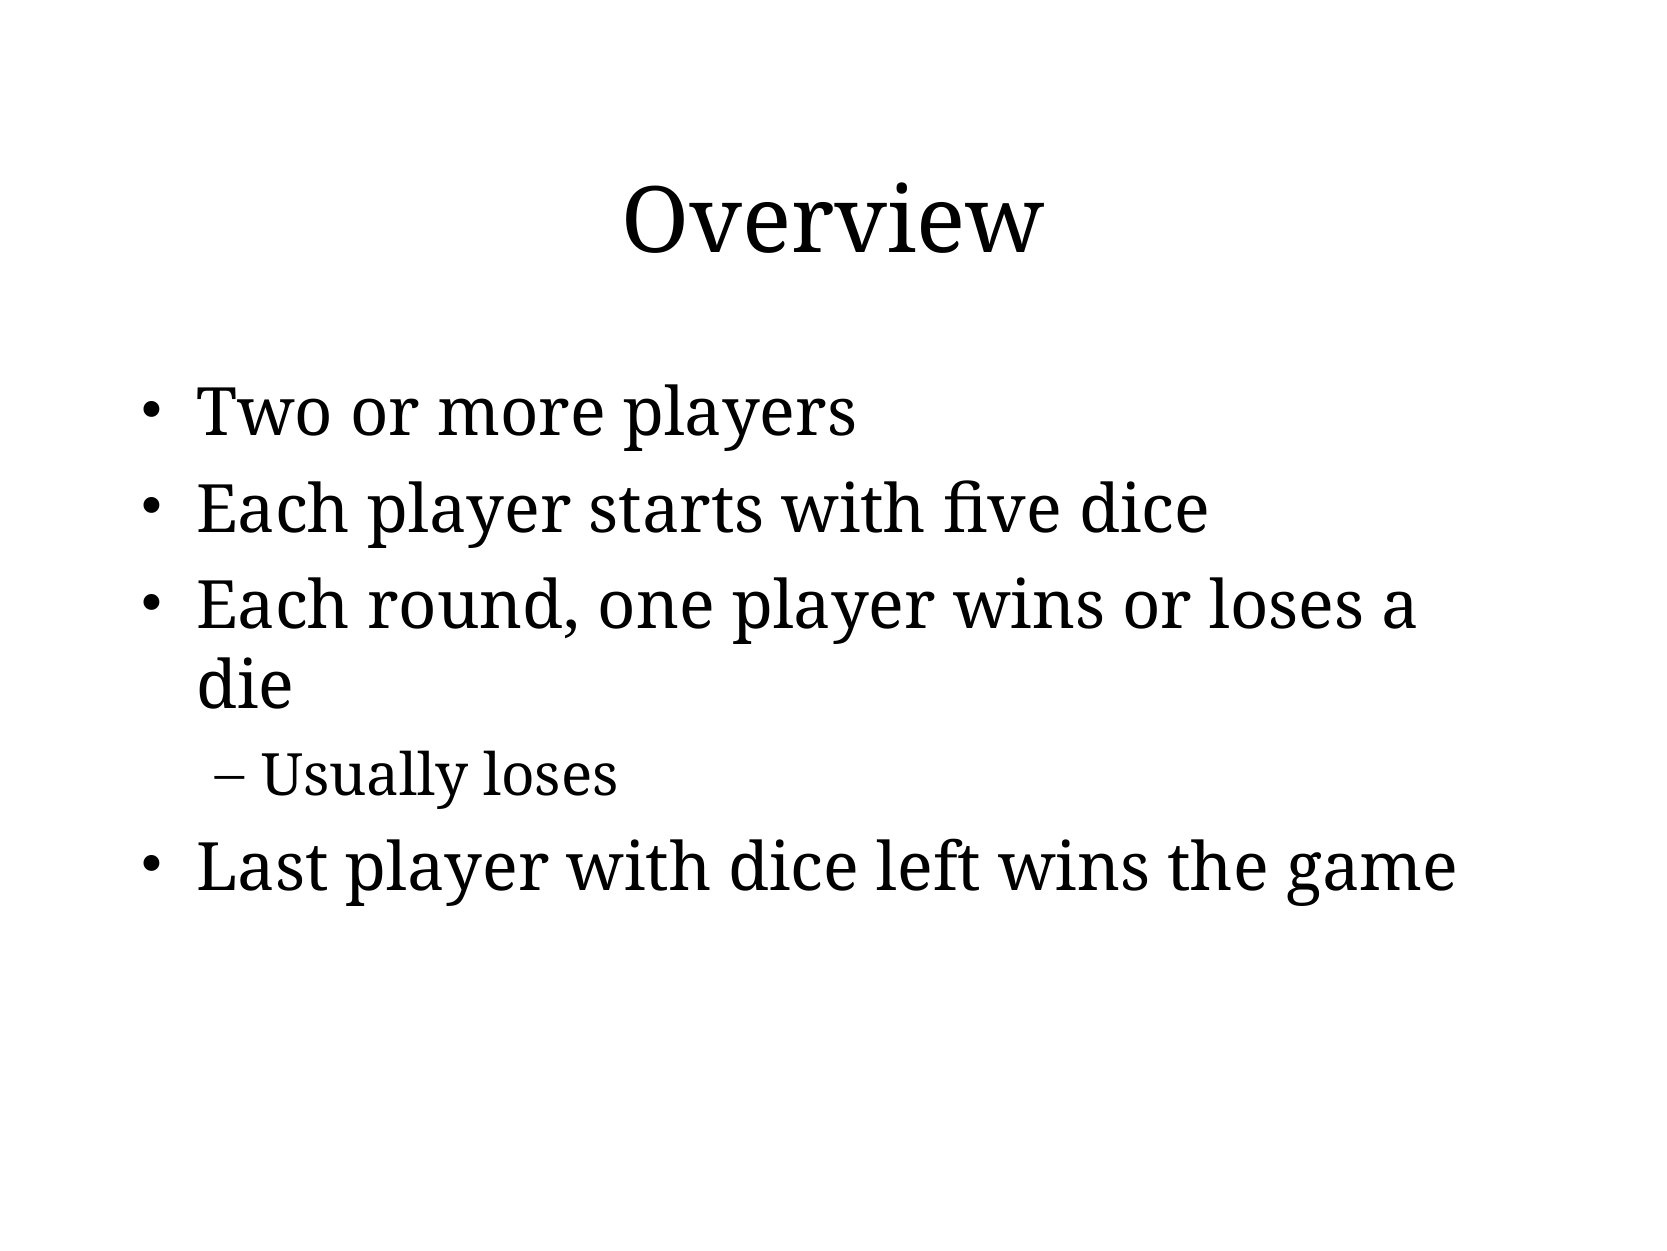

# Overview
Two or more players
Each player starts with five dice
Each round, one player wins or loses a die
Usually loses
Last player with dice left wins the game